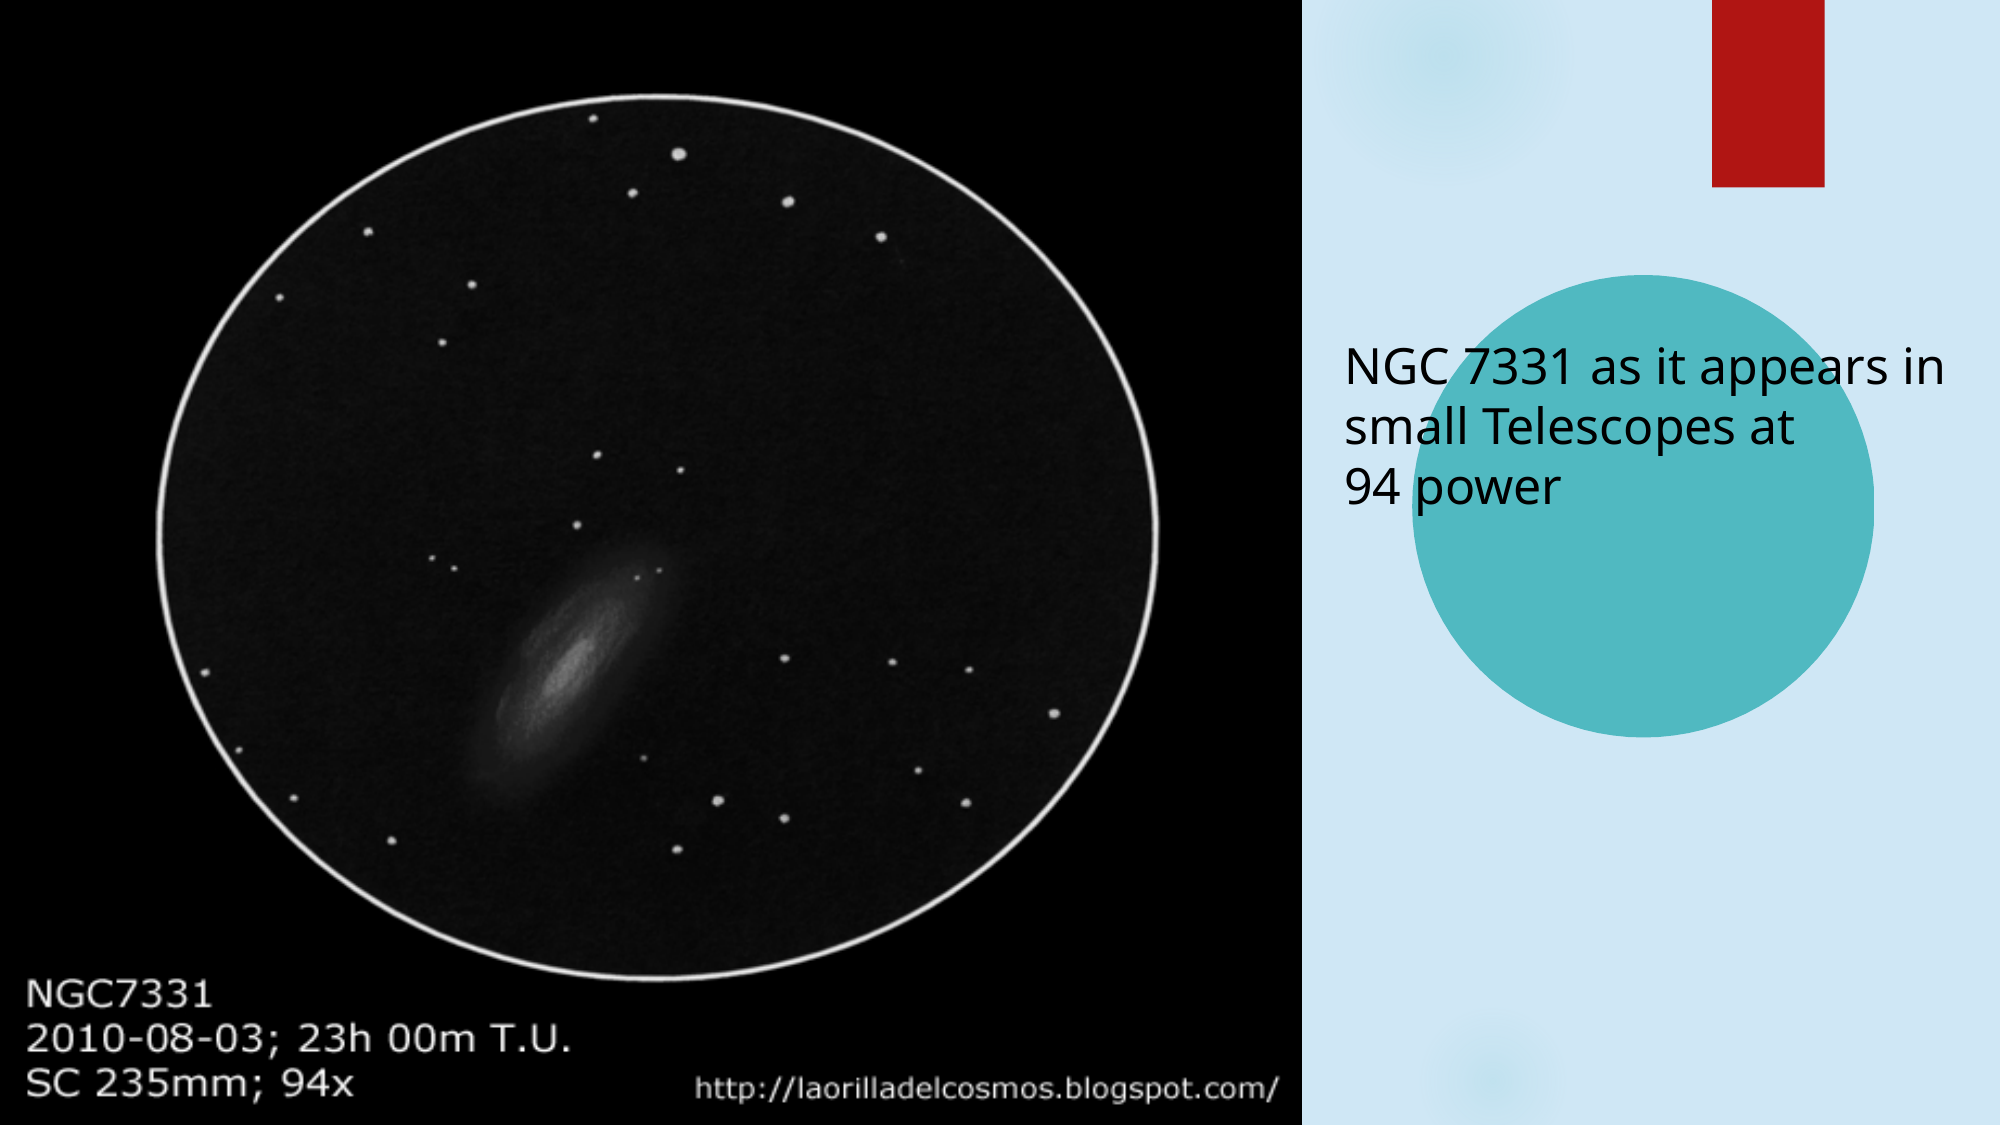

NGC 7331 as it appears in
small Telescopes at
94 power